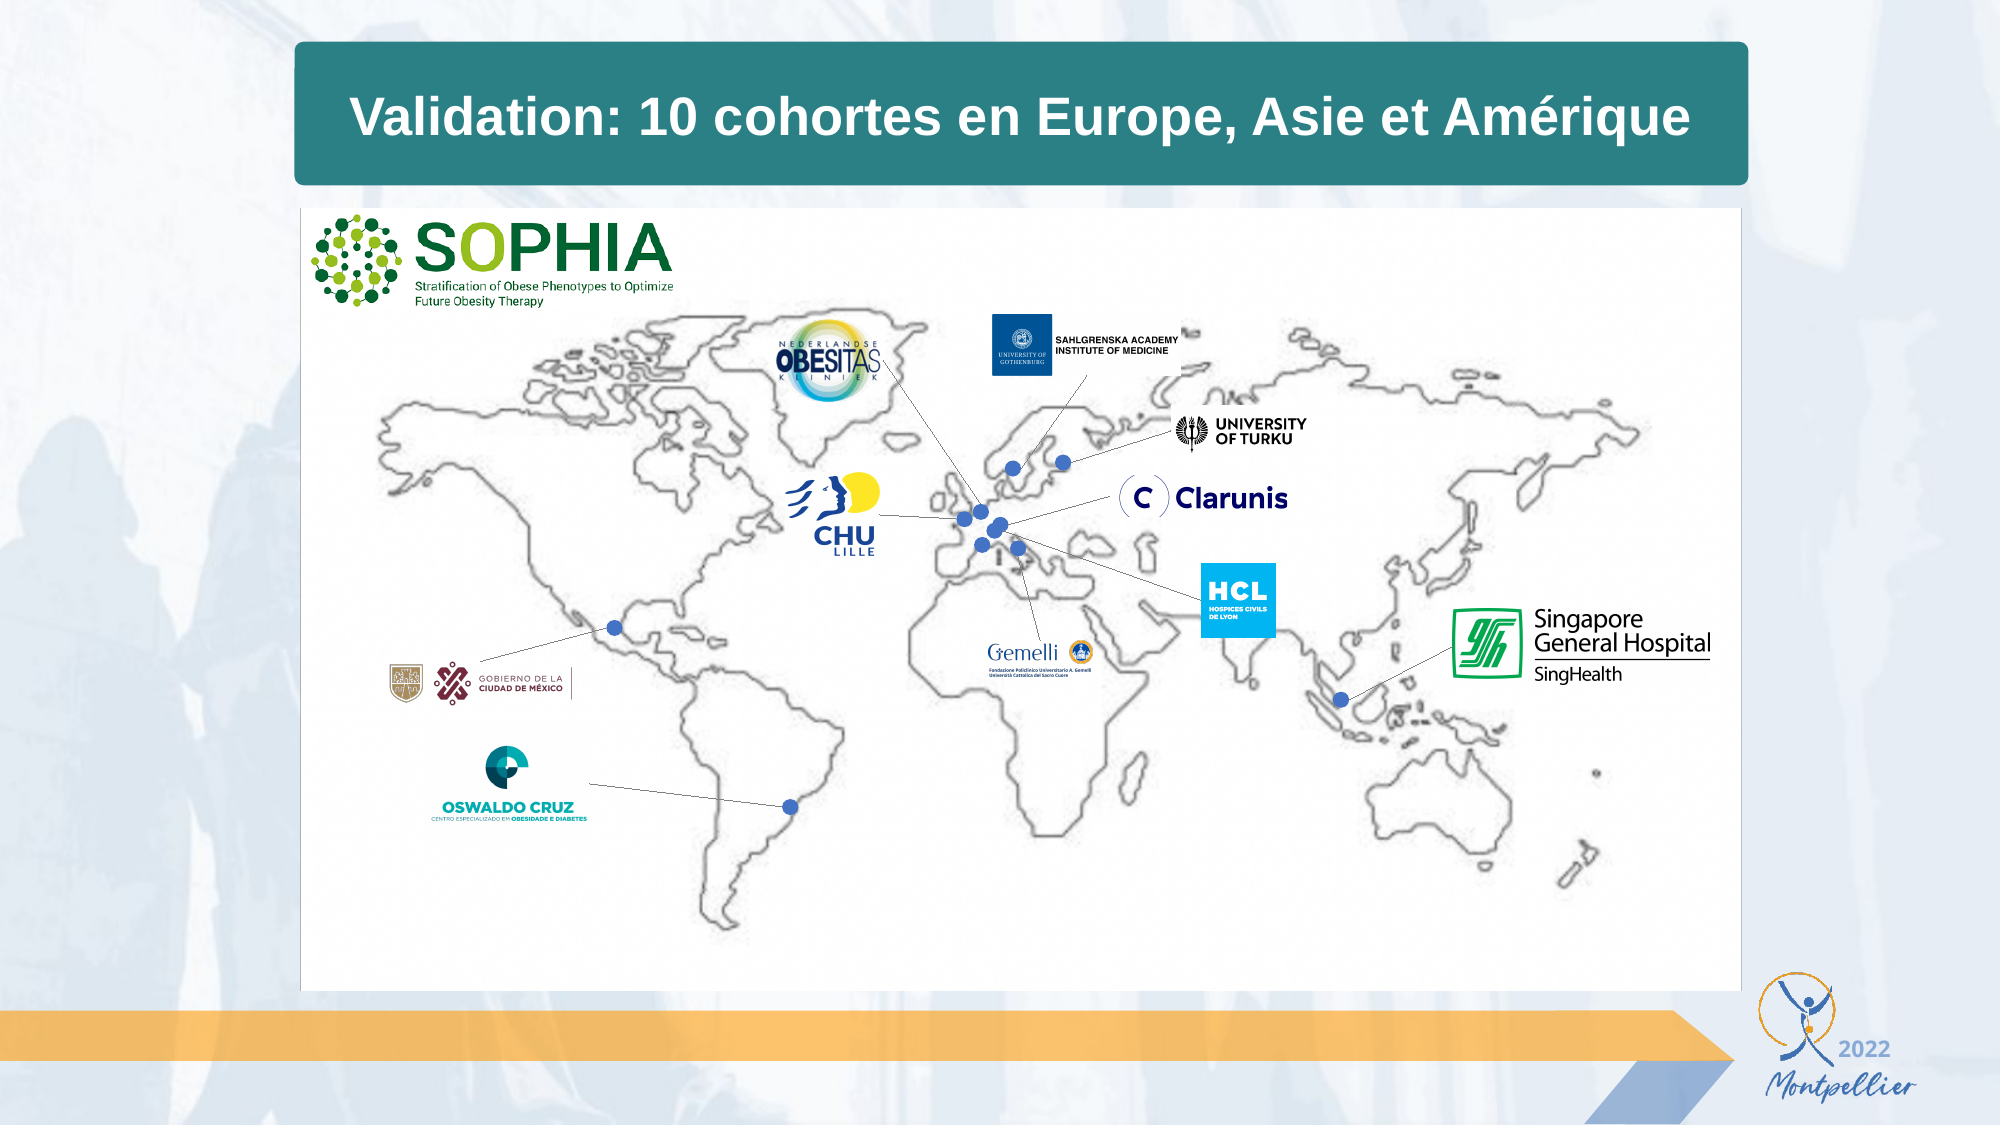

Validation: 10 cohortes en Europe, Asie et Amérique